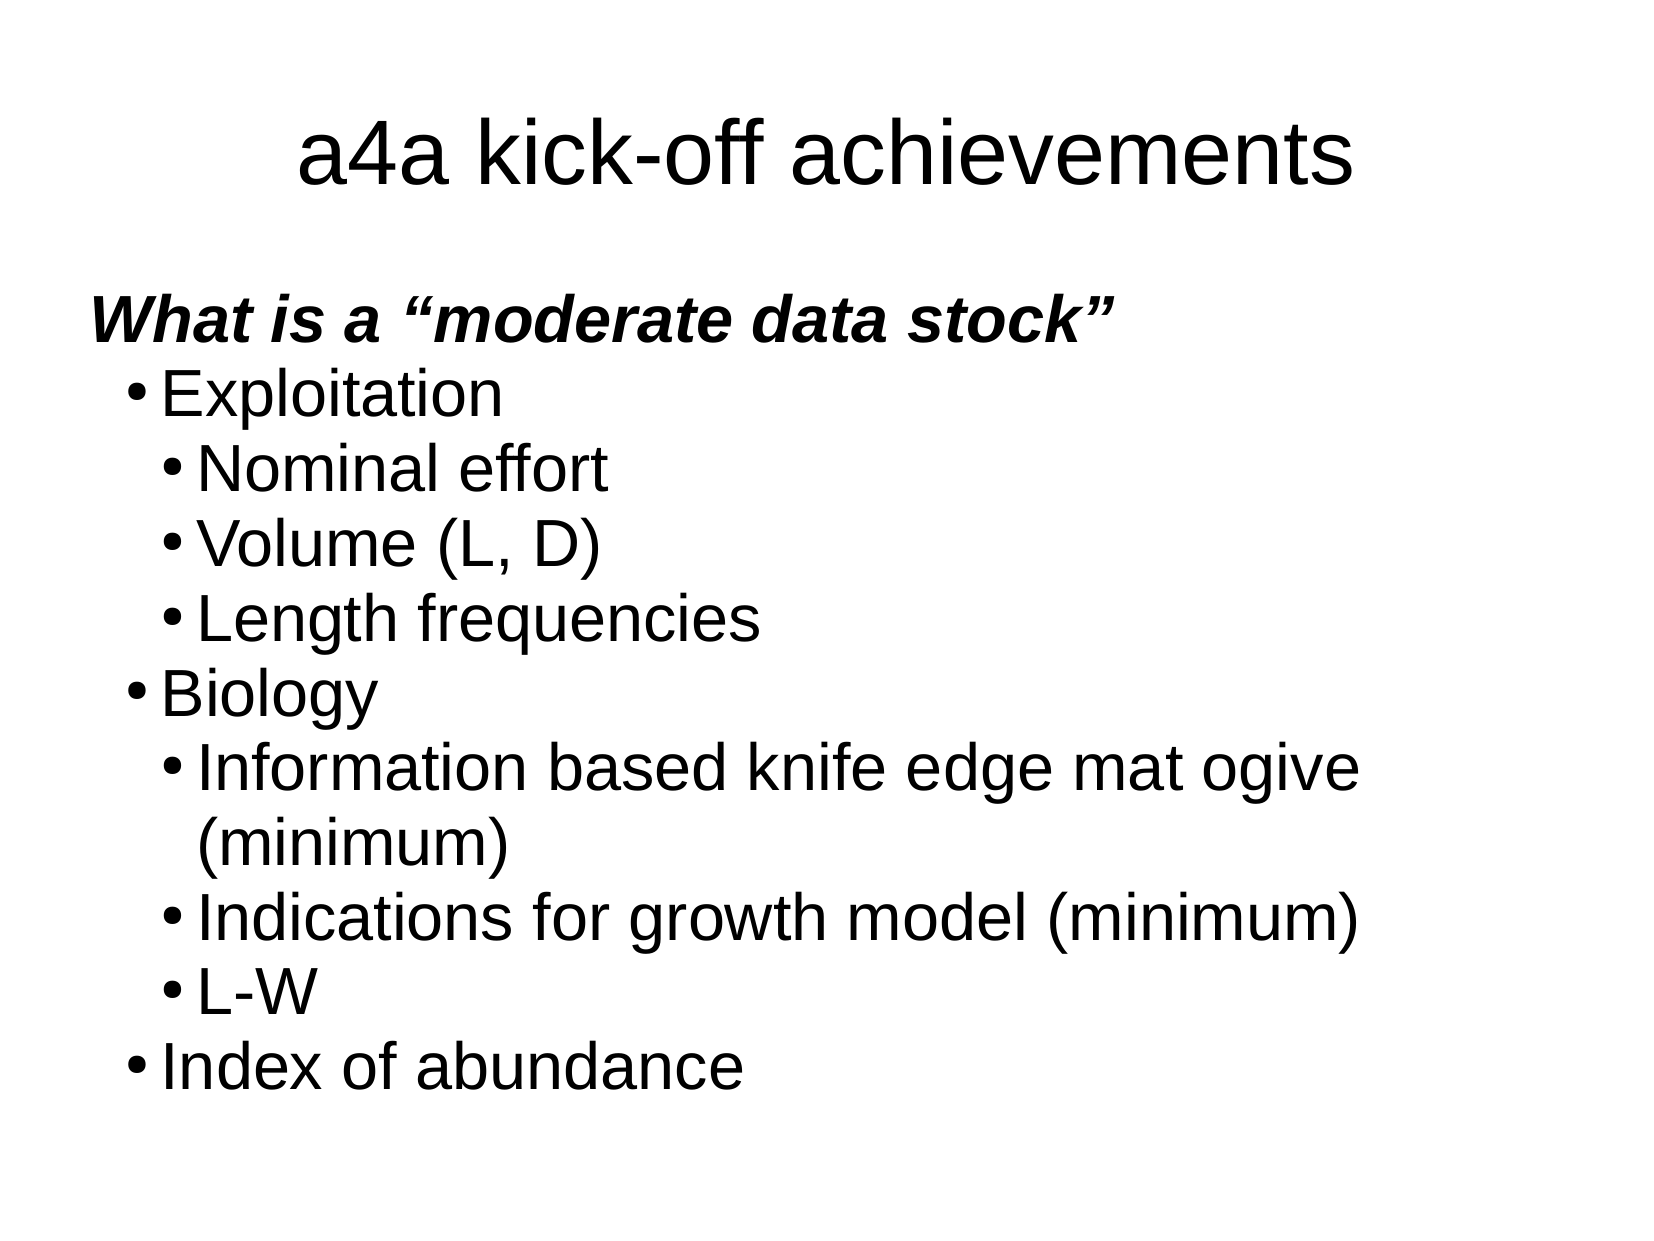

# a4a kick-off achievements
What is a “moderate data stock”
Exploitation
Nominal effort
Volume (L, D)
Length frequencies
Biology
Information based knife edge mat ogive (minimum)
Indications for growth model (minimum)
L-W
Index of abundance